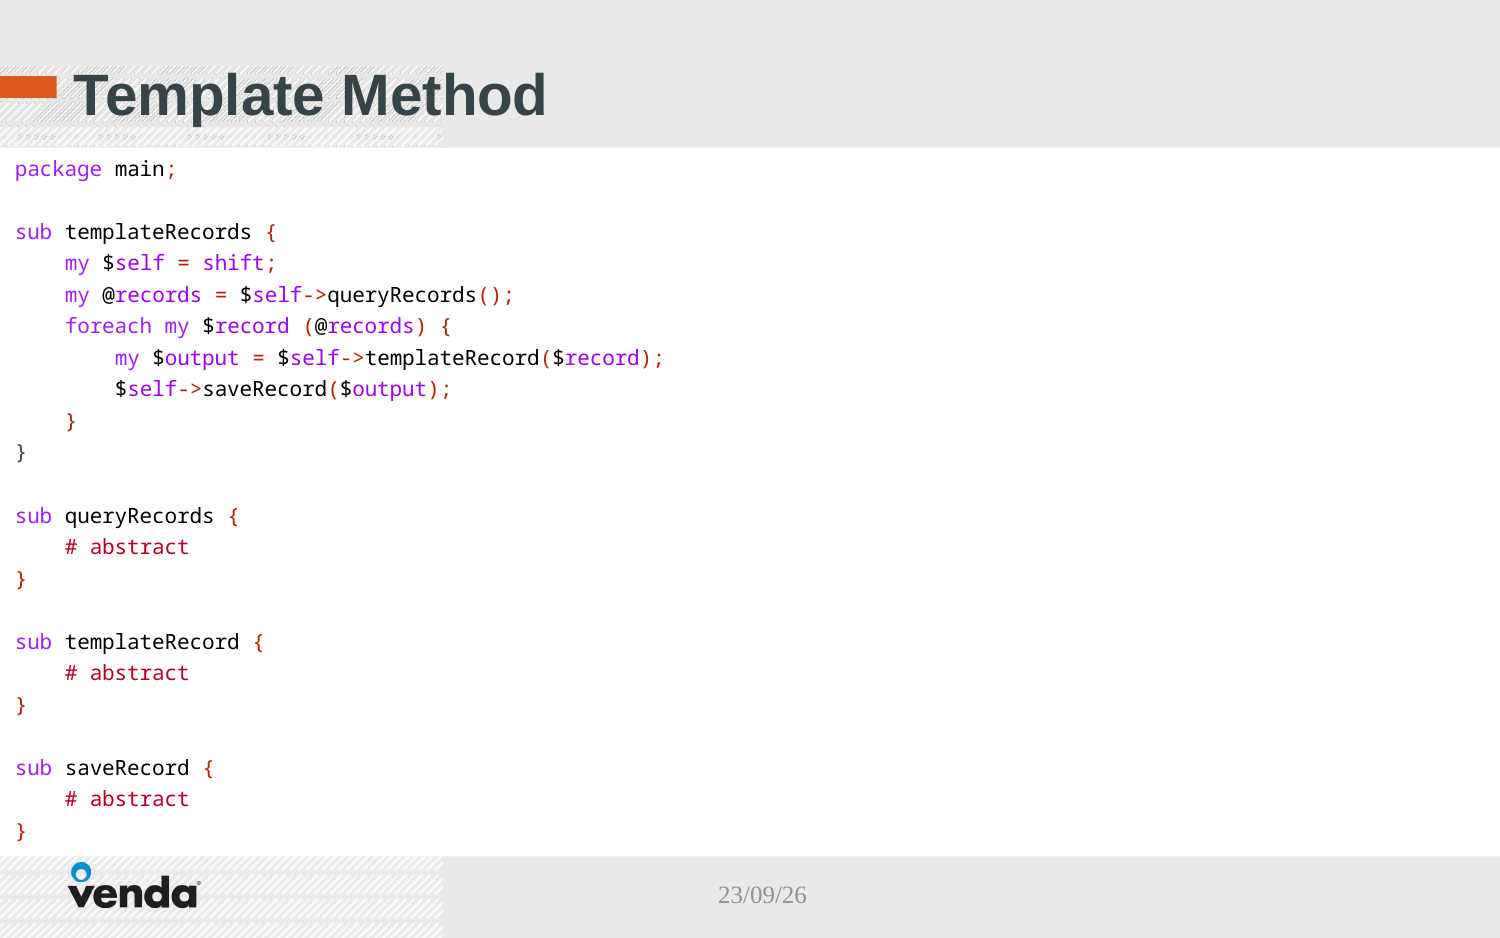

# Template Method
package main;
sub templateRecords {
 my $self = shift;
 my @records = $self->queryRecords();
 foreach my $record (@records) {
 my $output = $self->templateRecord($record);
 $self->saveRecord($output);
 }
}
sub queryRecords {
 # abstract
}
sub templateRecord {
 # abstract
}
sub saveRecord {
 # abstract
}